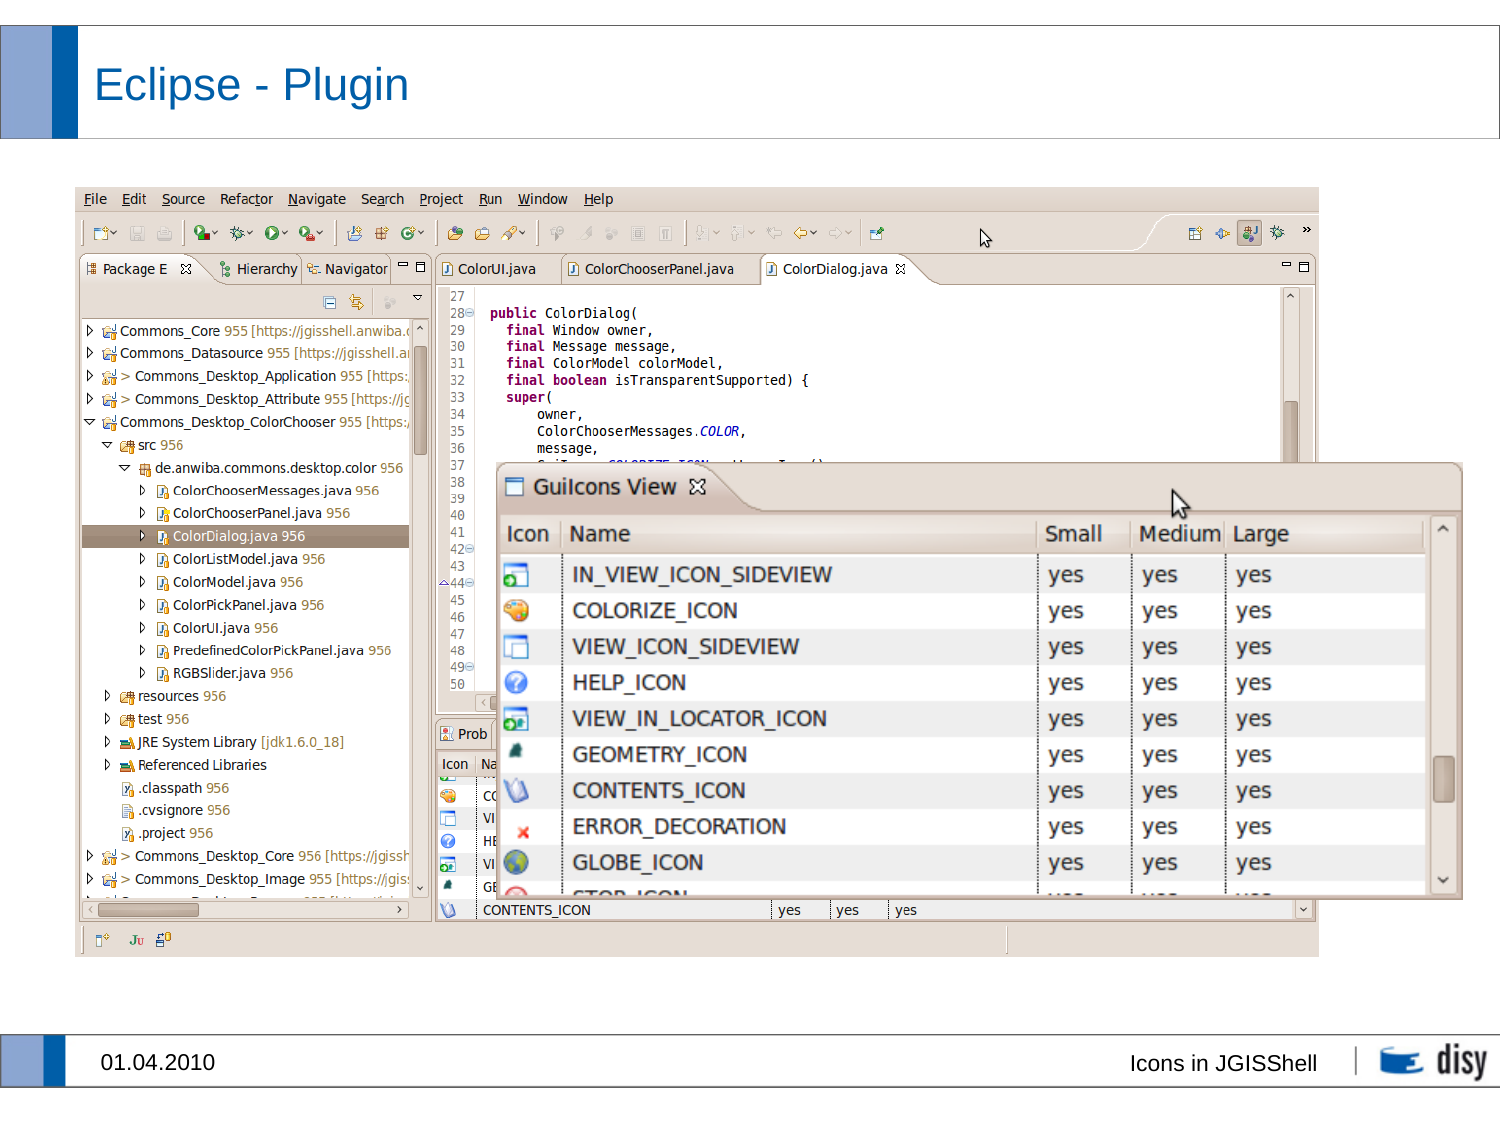

# Eclipse - Plugin
01.04.2010
Icons in JGISShell